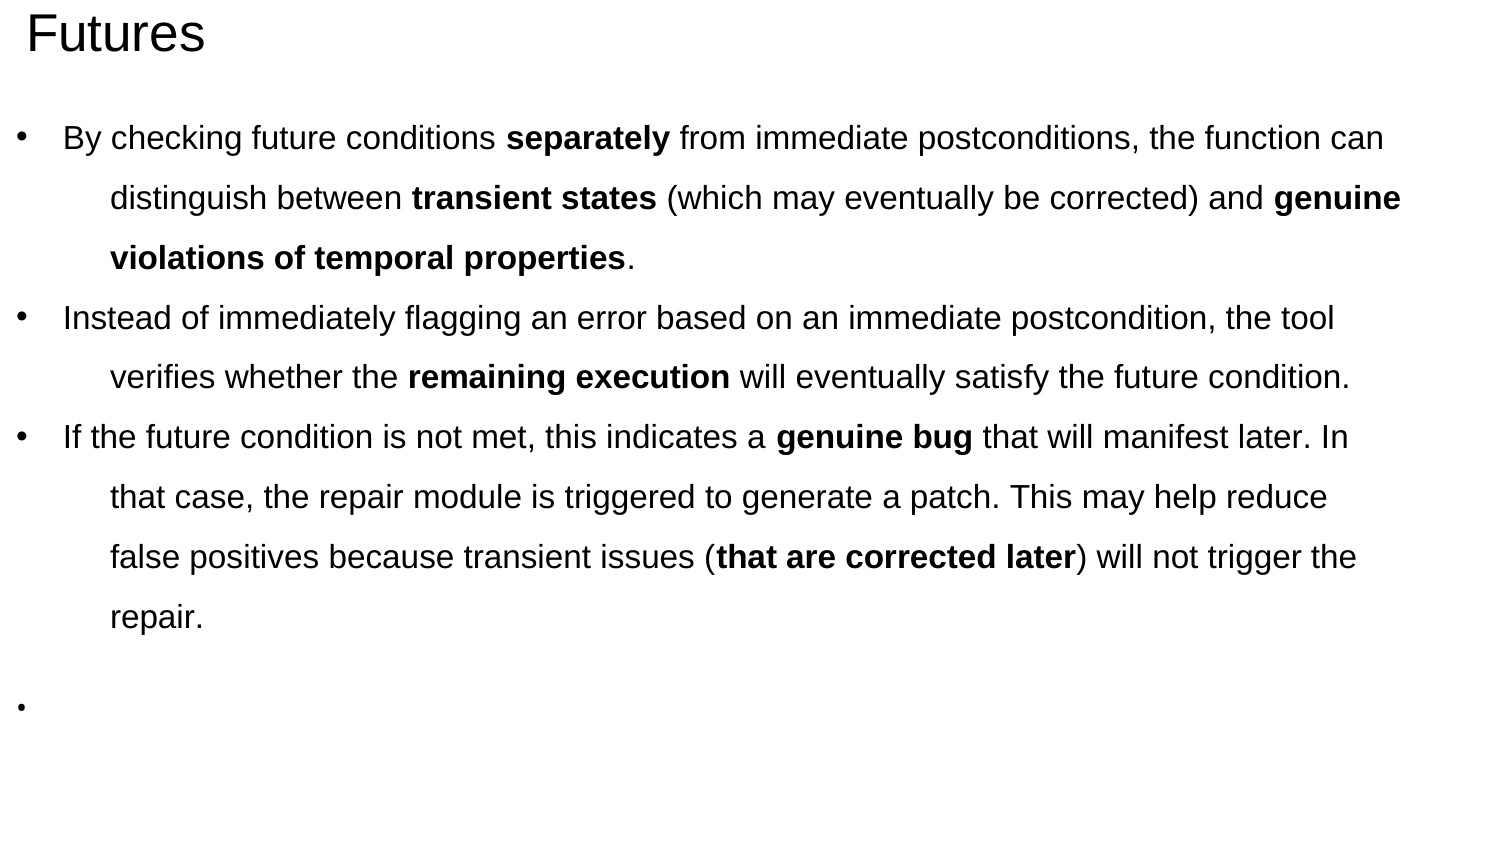

# Futures
By checking future conditions separately from immediate postconditions, the function can distinguish between transient states (which may eventually be corrected) and genuine violations of temporal properties.
Instead of immediately flagging an error based on an immediate postcondition, the tool verifies whether the remaining execution will eventually satisfy the future condition.
If the future condition is not met, this indicates a genuine bug that will manifest later. In that case, the repair module is triggered to generate a patch. This may help reduce false positives because transient issues (that are corrected later) will not trigger the repair.